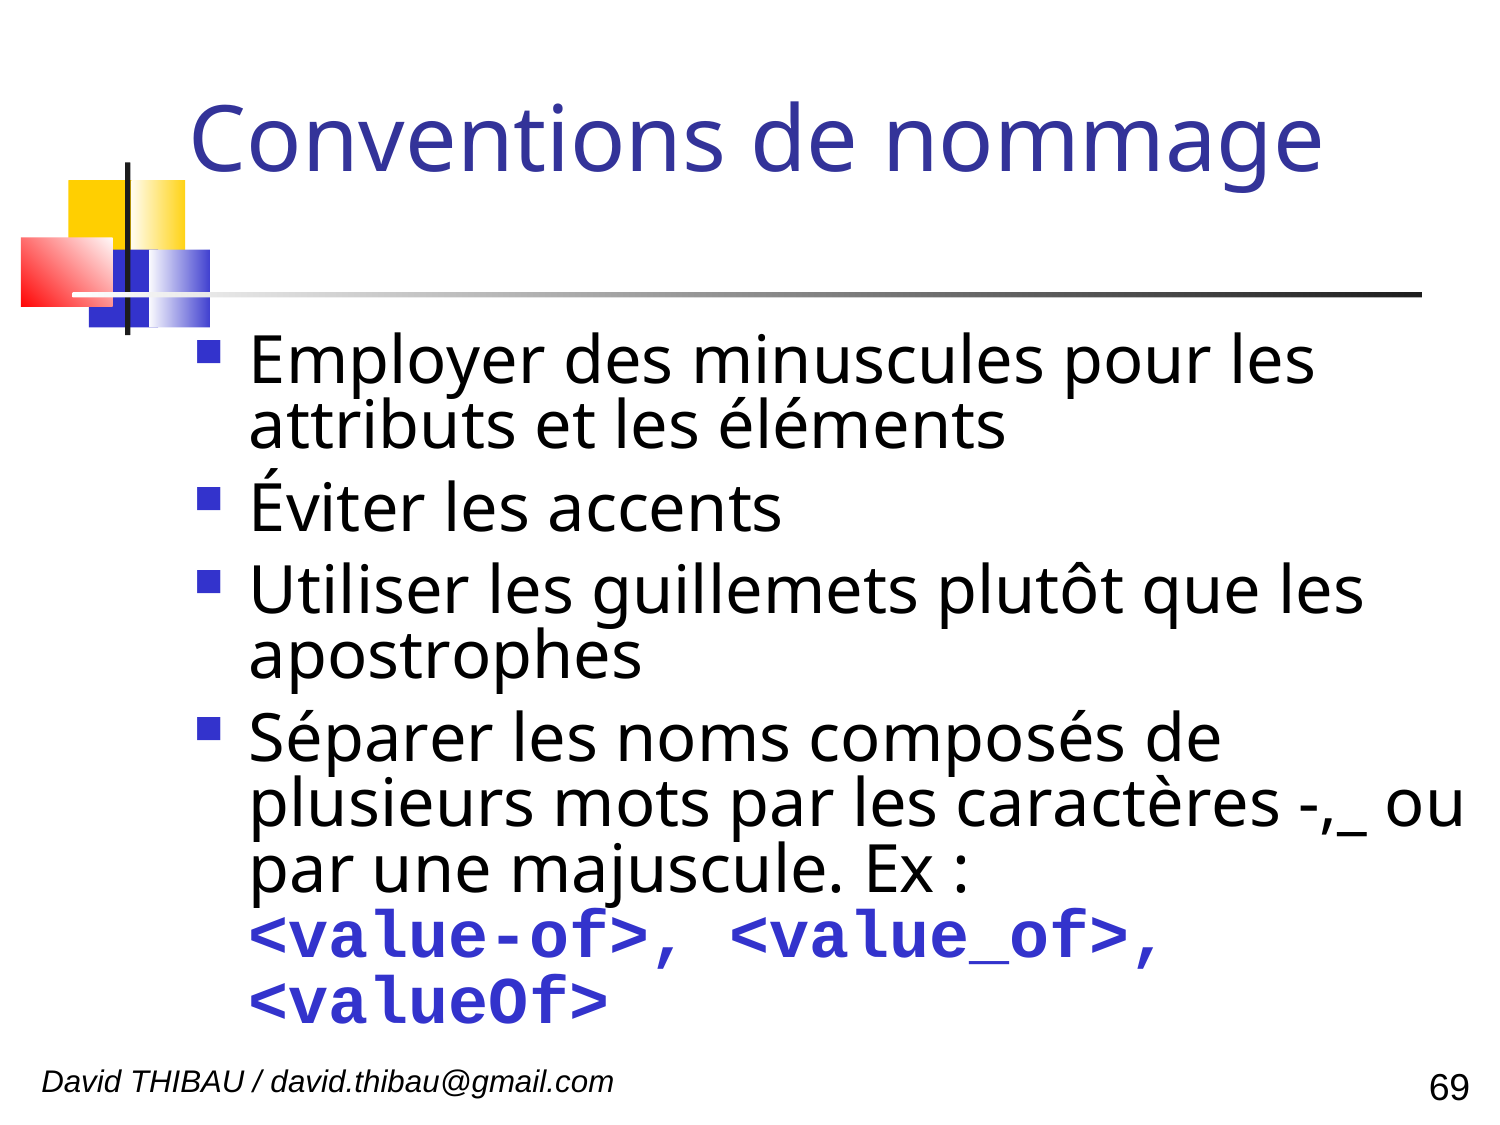

# Conventions de nommage
Employer des minuscules pour les attributs et les éléments
Éviter les accents
Utiliser les guillemets plutôt que les apostrophes
Séparer les noms composés de plusieurs mots par les caractères -,_ ou par une majuscule. Ex :
<value-of>, <value_of>, <valueOf>